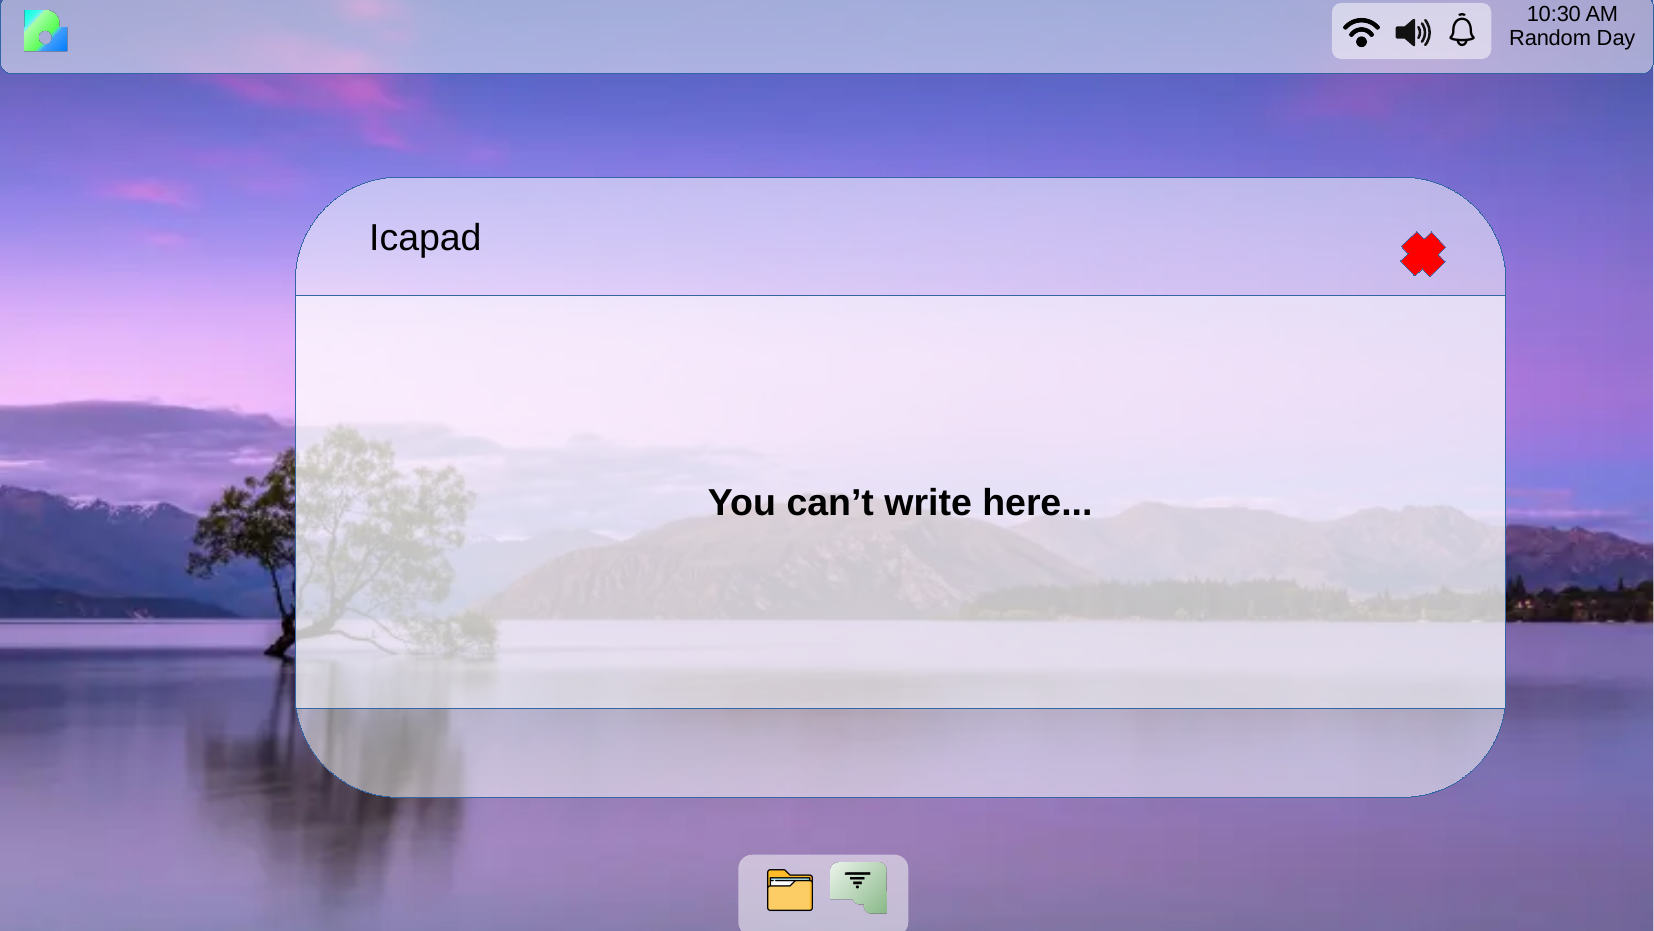

10:30 AM
Random Day
Icapad
You can’t write here...